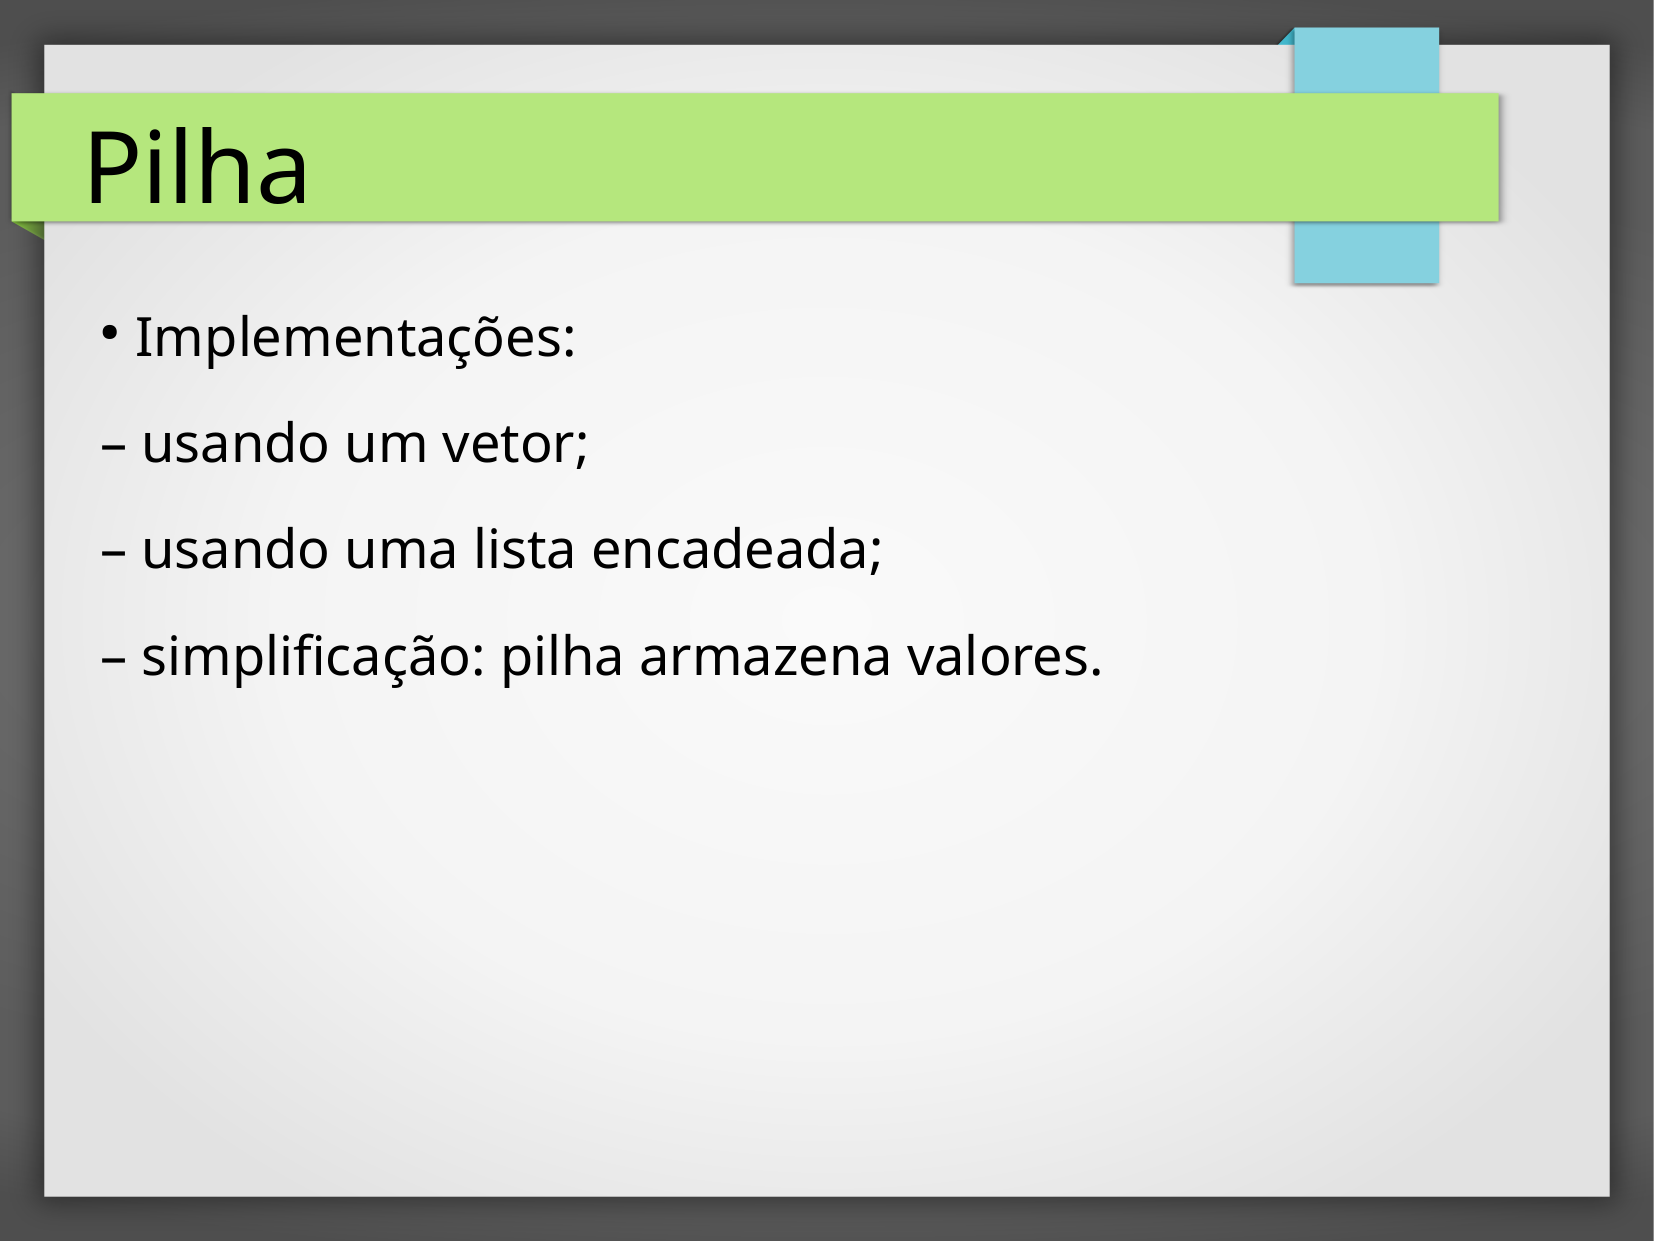

# Pilha
Implementações:
– usando um vetor;
– usando uma lista encadeada;
– simplificação: pilha armazena valores.